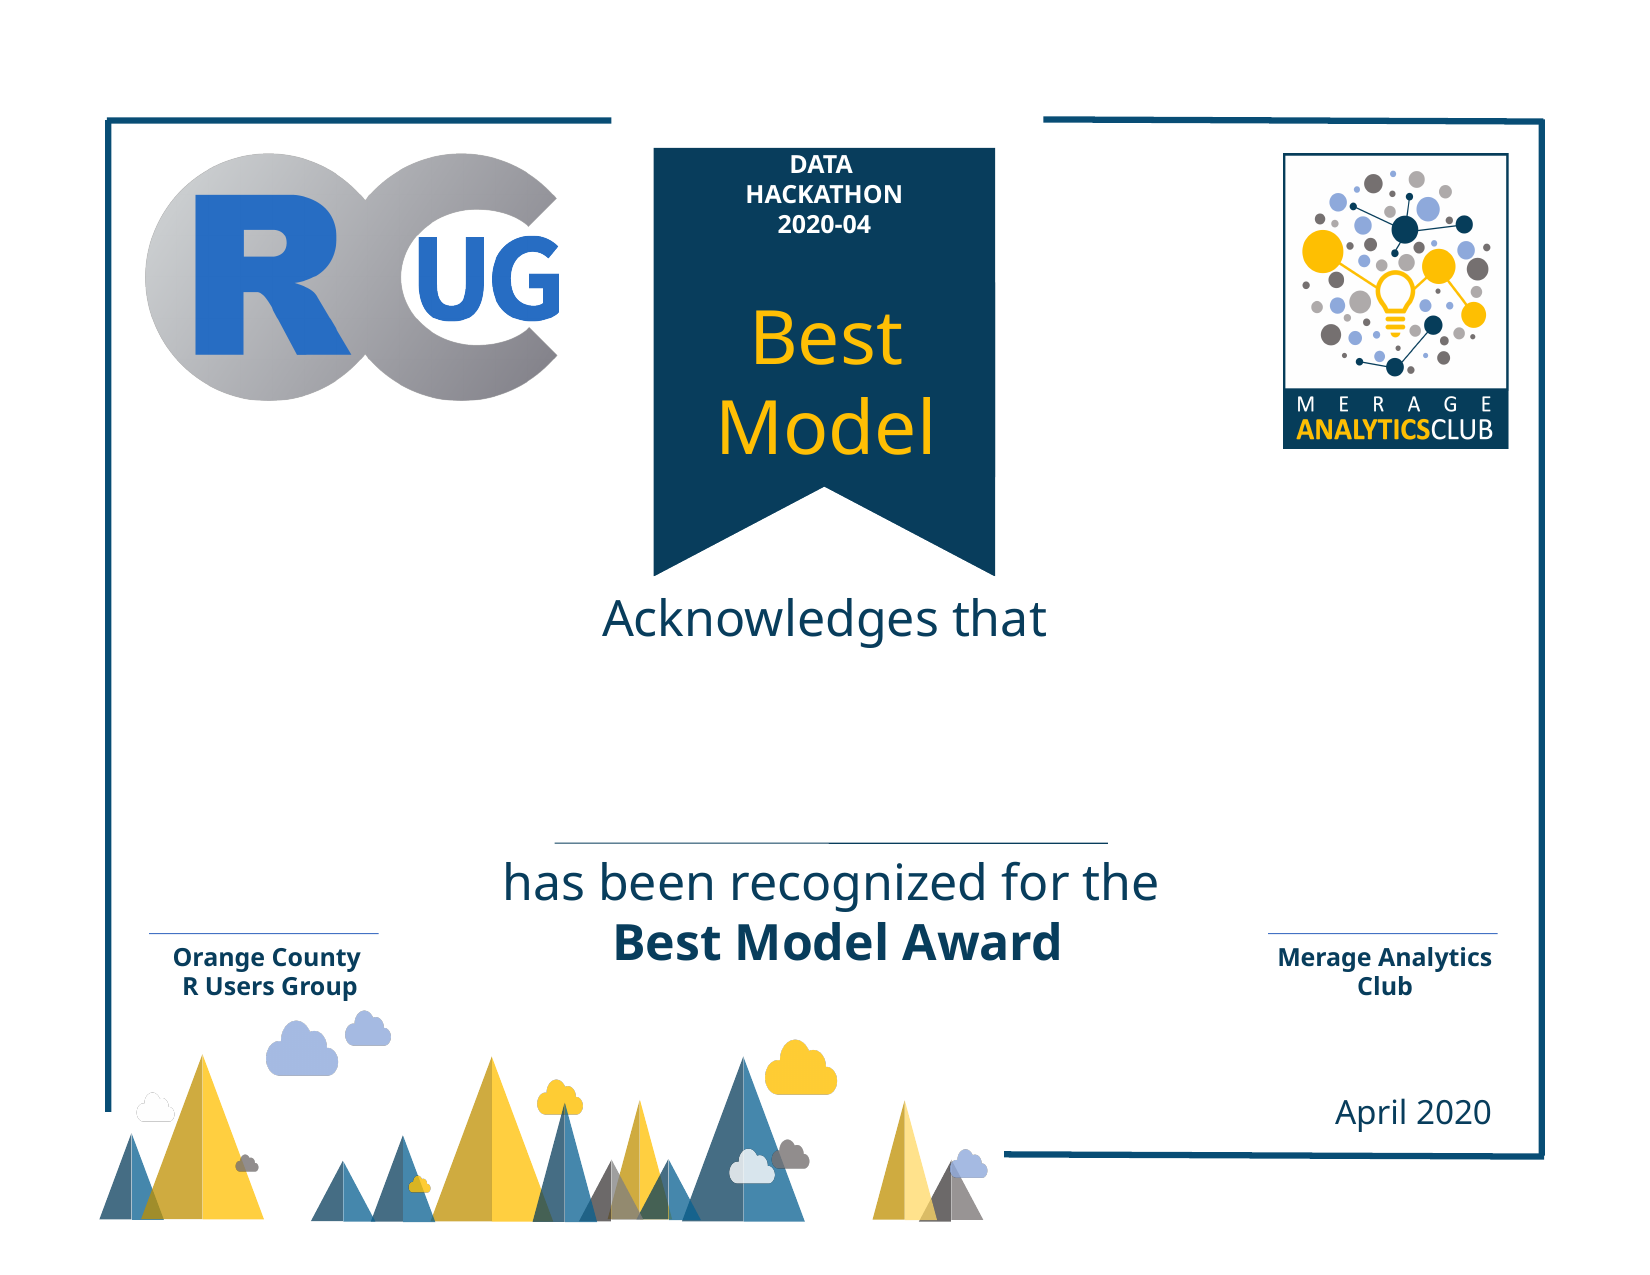

DATA
HACKATHON
2020-04
Best Model
Acknowledges that
has been recognized for the
Best Model Award
Orange County
R Users Group
Merage Analytics Club
April 2020